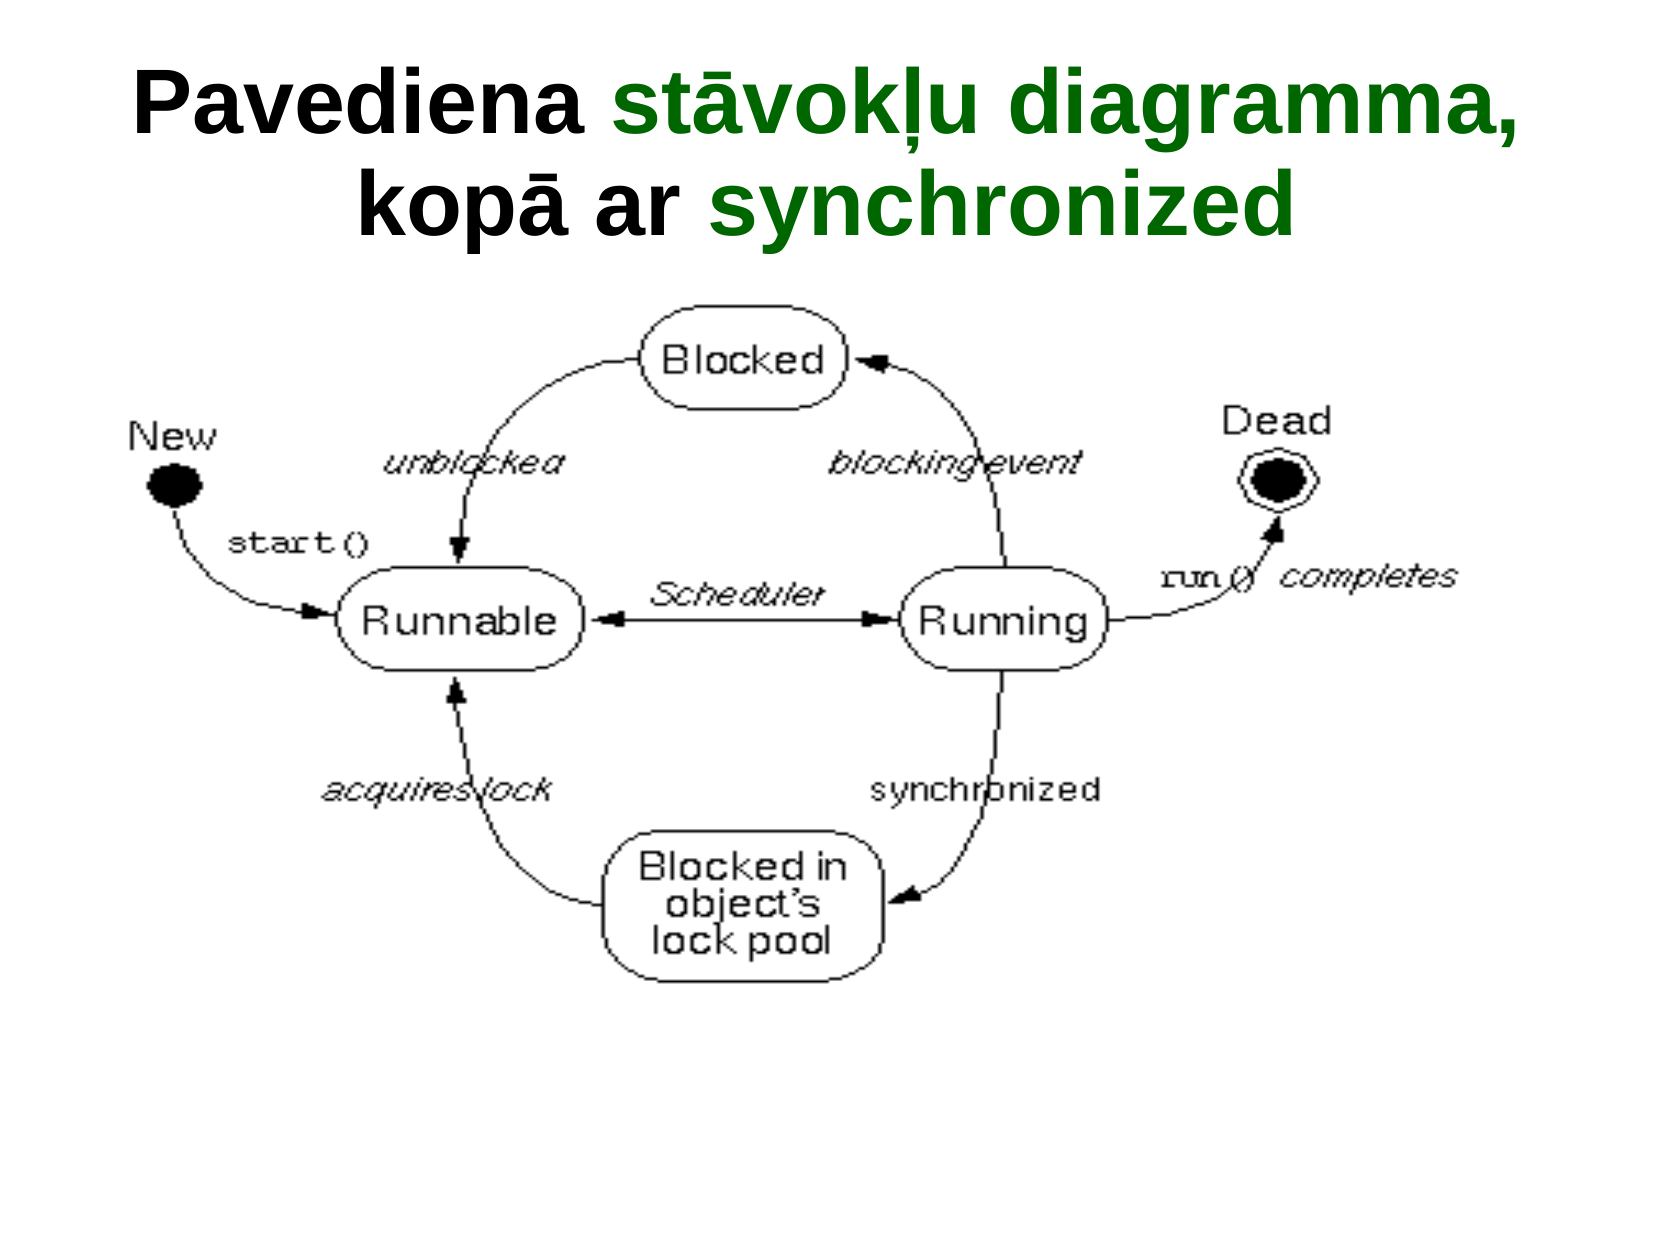

# Pavediena stāvokļu diagramma, kopā ar synchronized